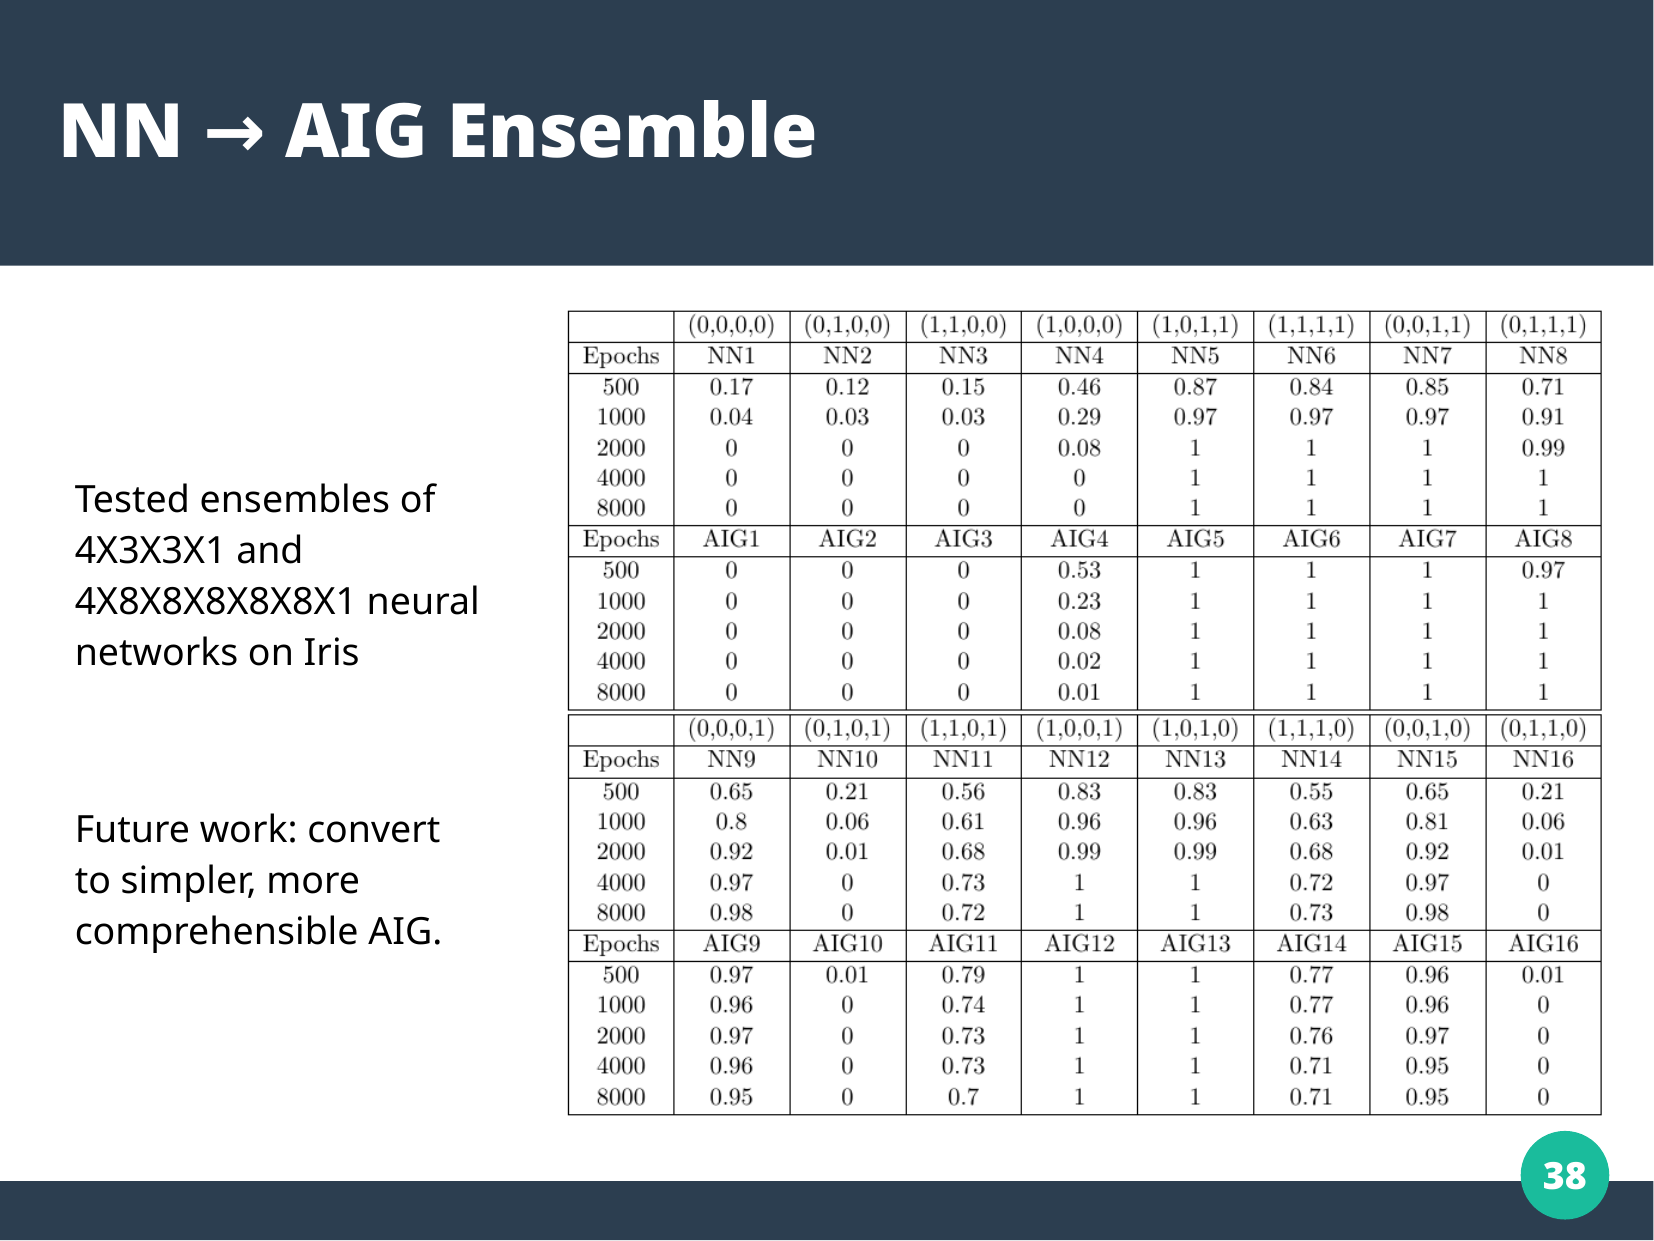

# NN → AIG Ensemble
Tested ensembles of 4X3X3X1 and 4X8X8X8X8X8X1 neural networks on Iris
Future work: convert to simpler, more comprehensible AIG.
38